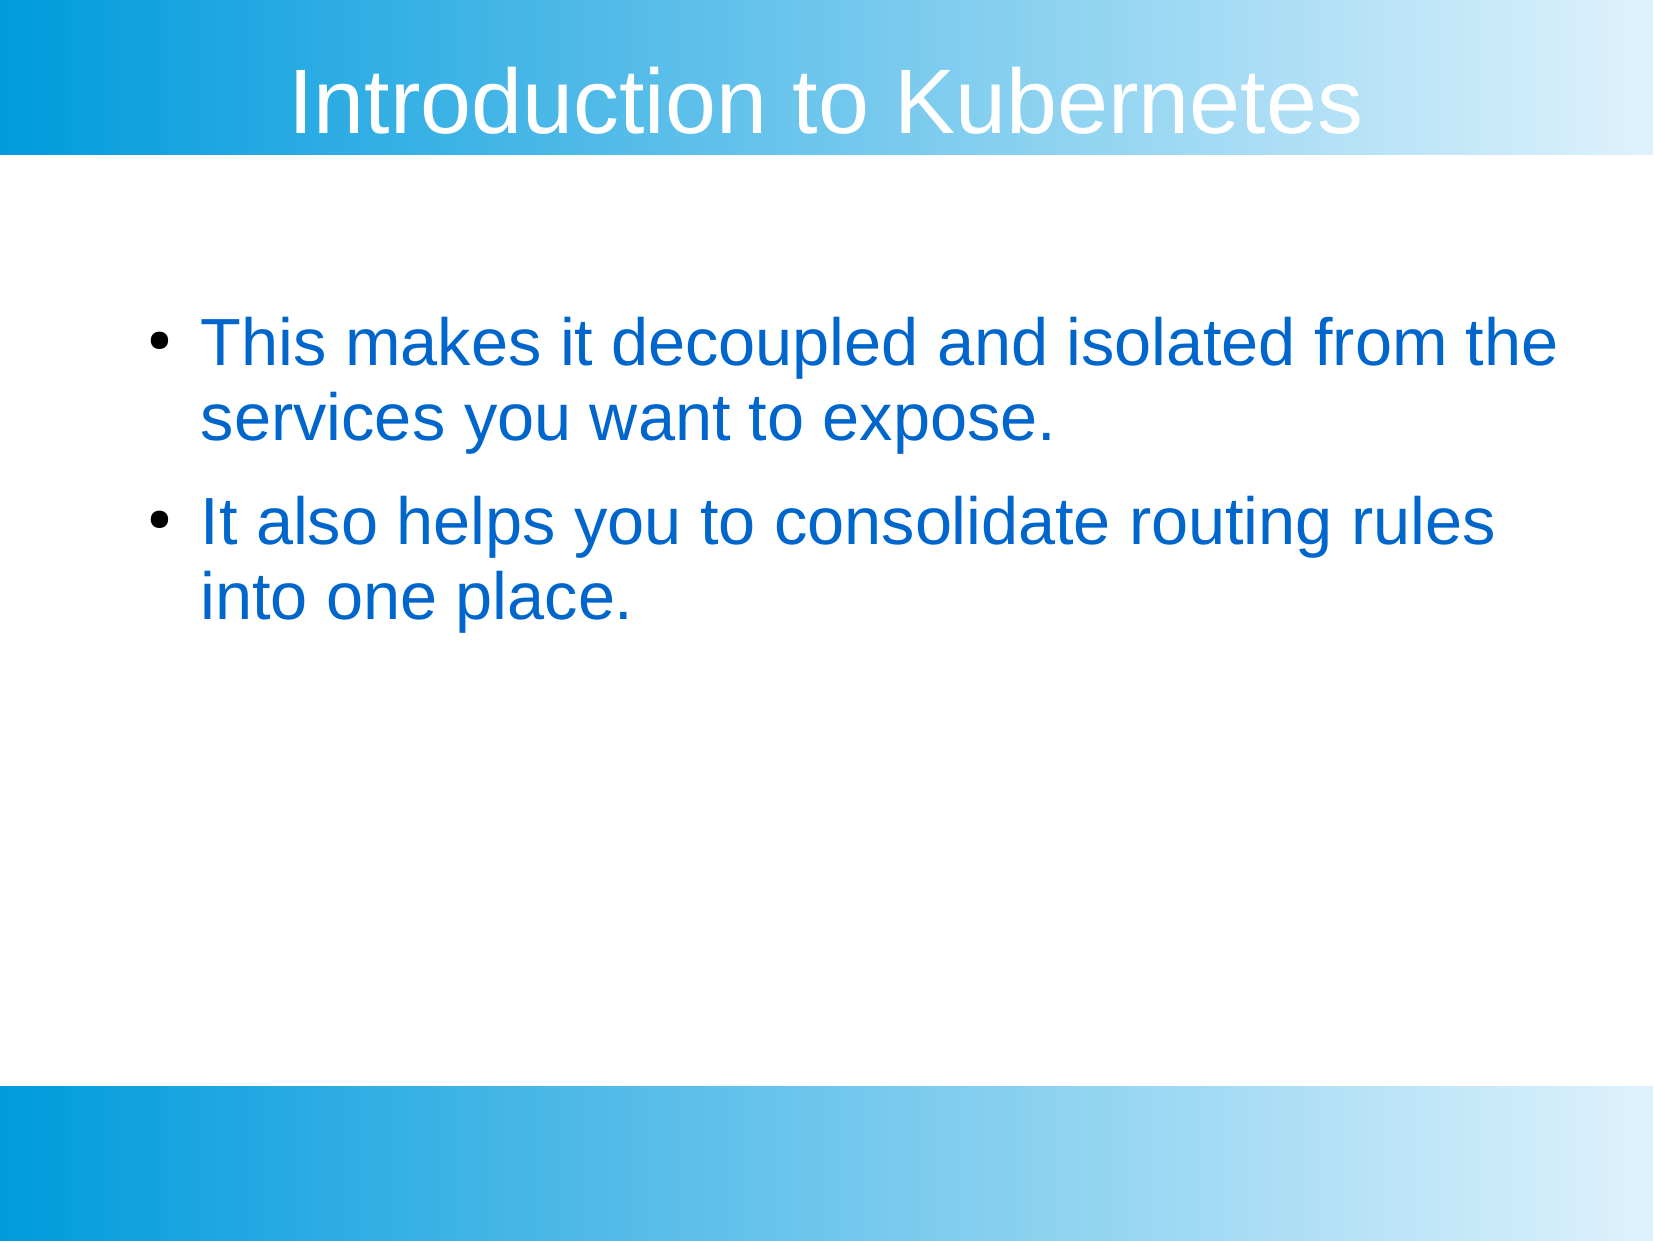

# Introduction to Kubernetes
This makes it decoupled and isolated from the services you want to expose.
It also helps you to consolidate routing rules into one place.